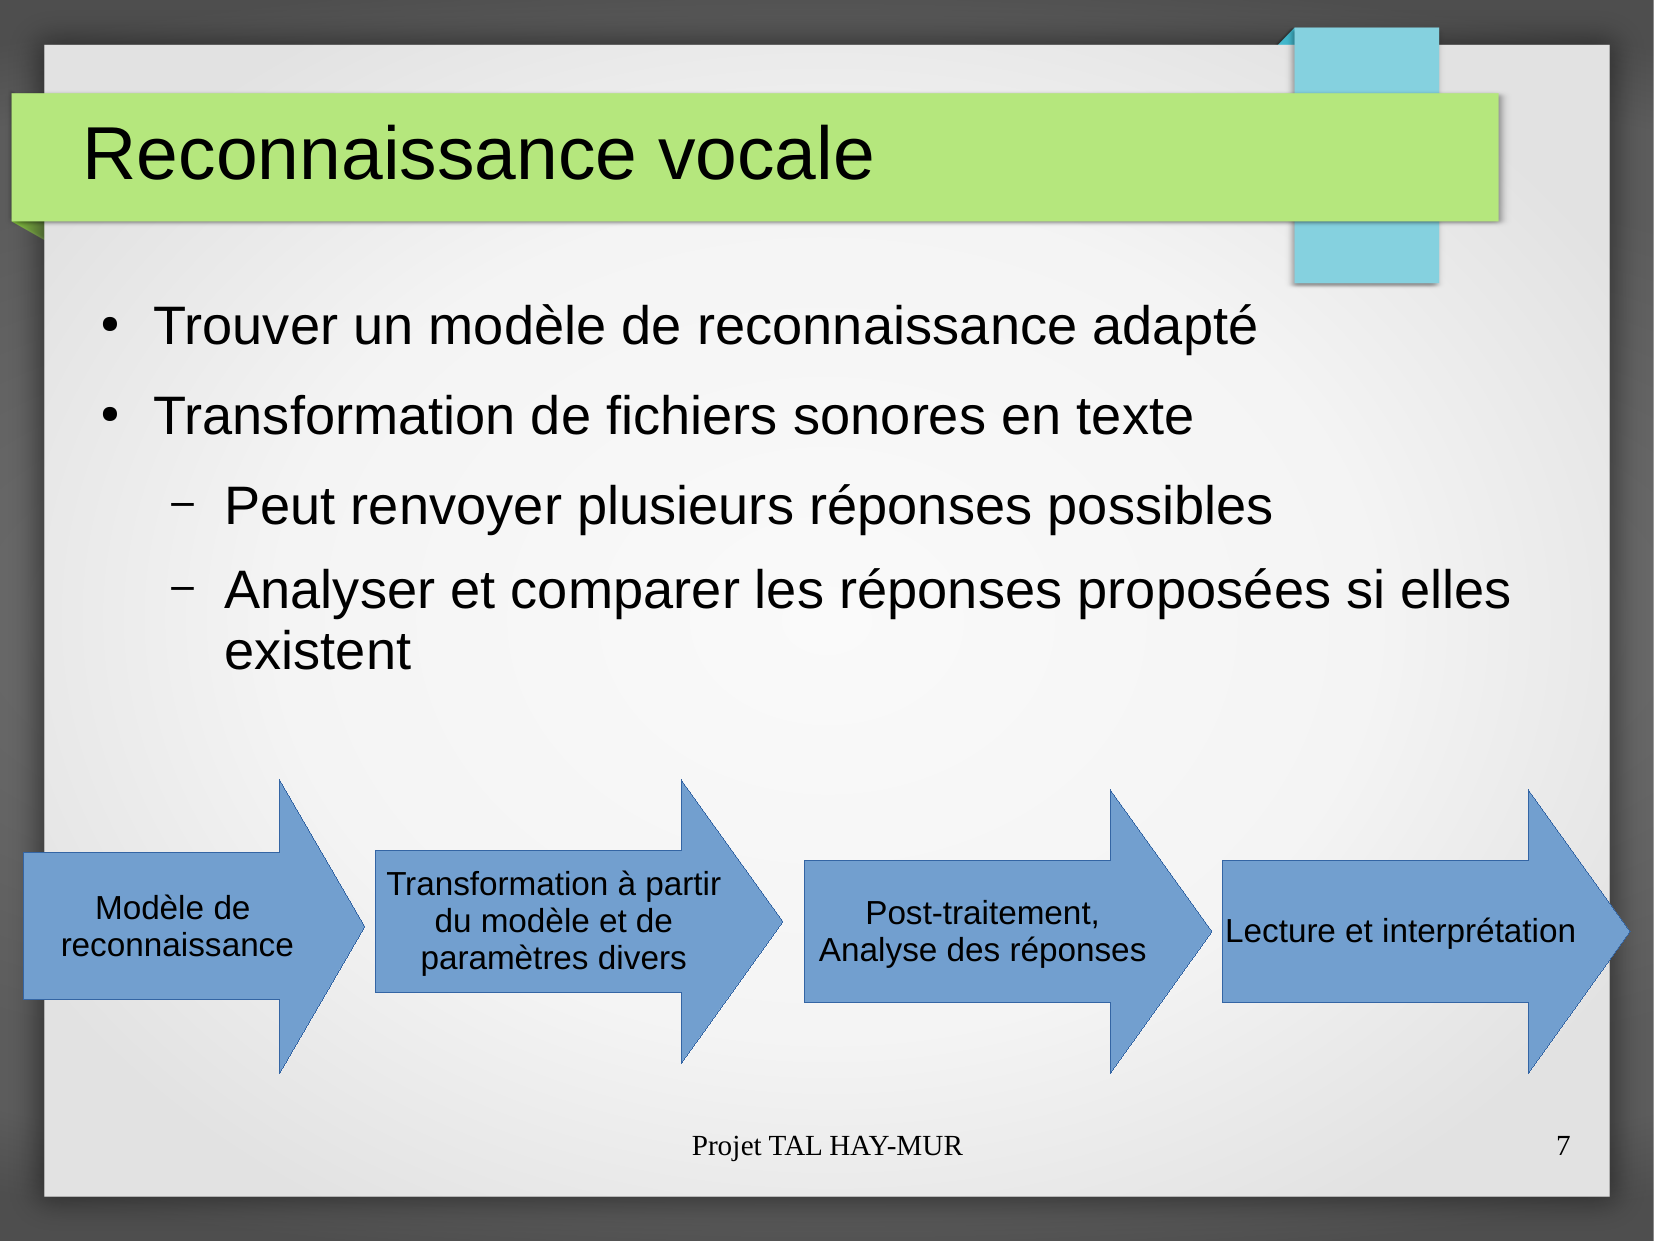

# Reconnaissance vocale
Trouver un modèle de reconnaissance adapté
Transformation de fichiers sonores en texte
Peut renvoyer plusieurs réponses possibles
Analyser et comparer les réponses proposées si elles existent
Modèle de
 reconnaissance
Transformation à partir
du modèle et de
paramètres divers
Post-traitement,
Analyse des réponses
Lecture et interprétation
Projet TAL HAY-MUR
7